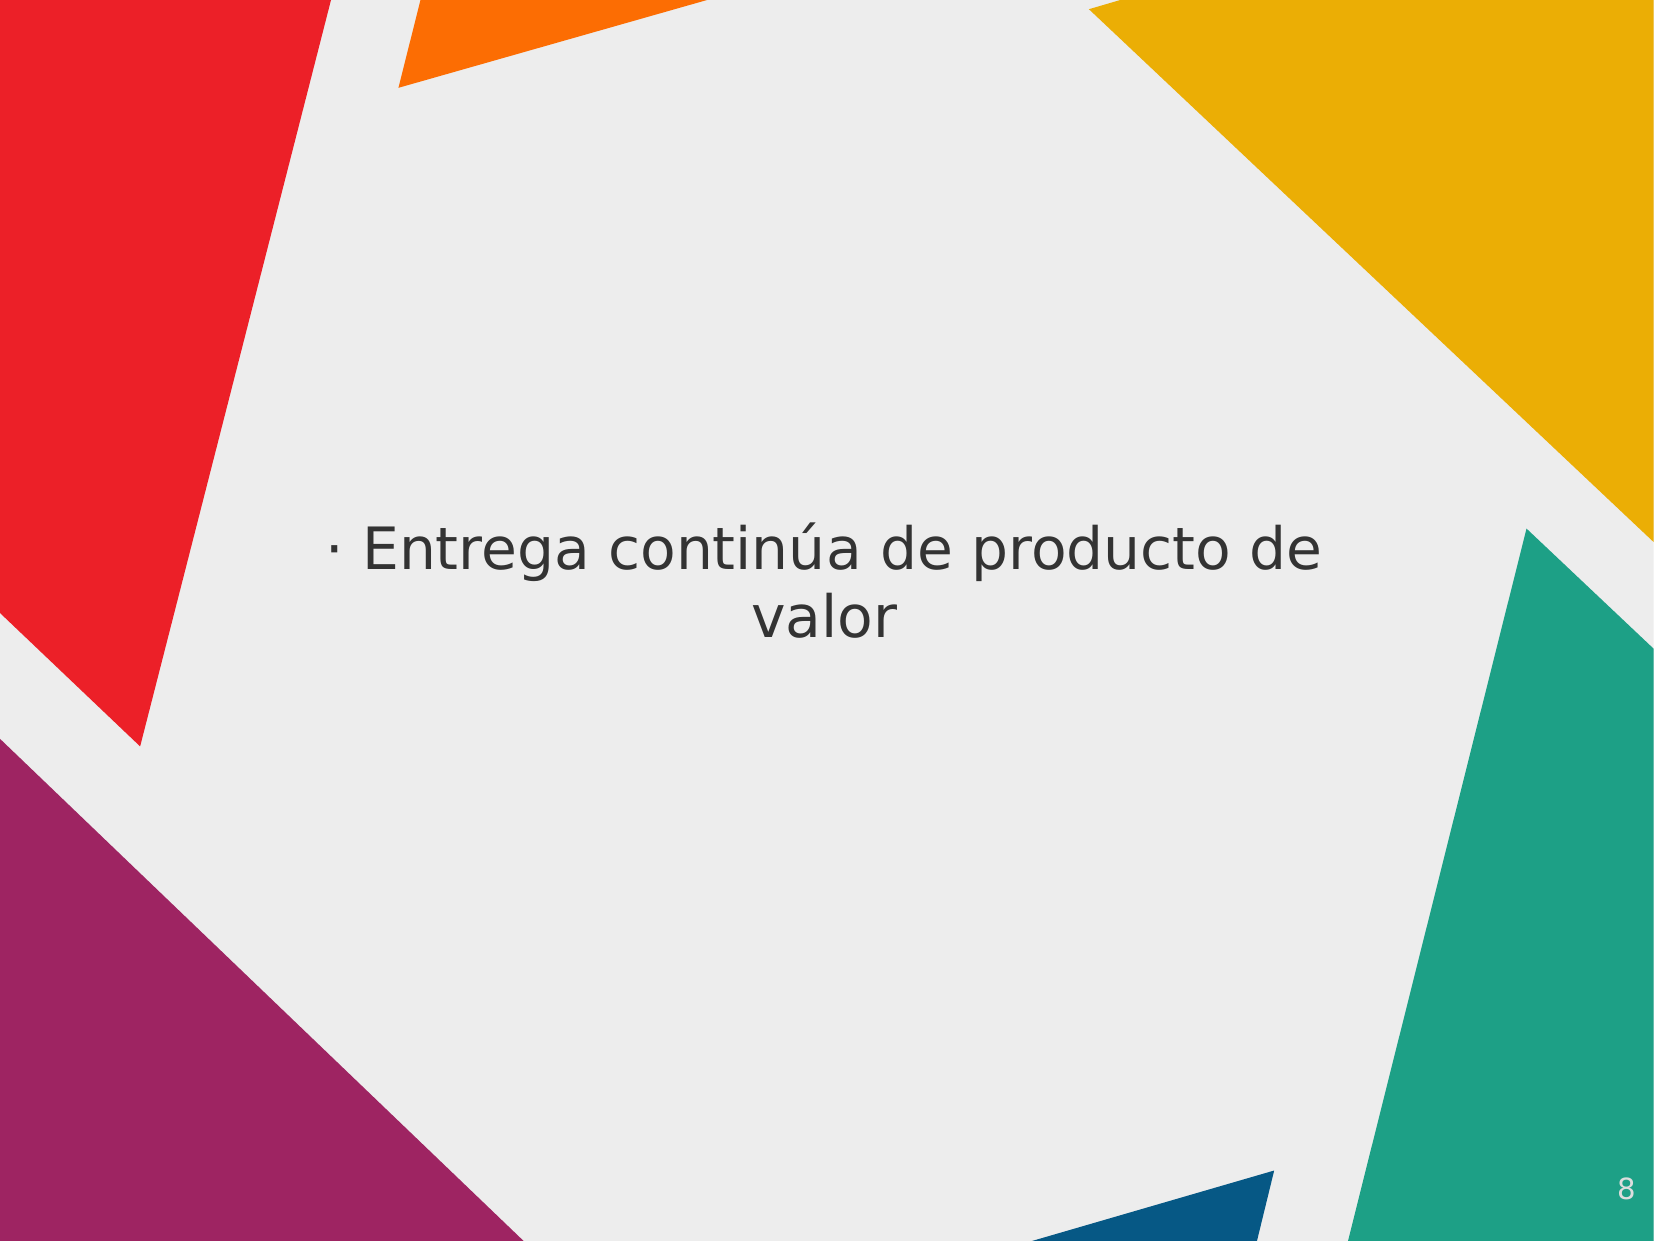

# · Entrega continúa de producto de valor
8